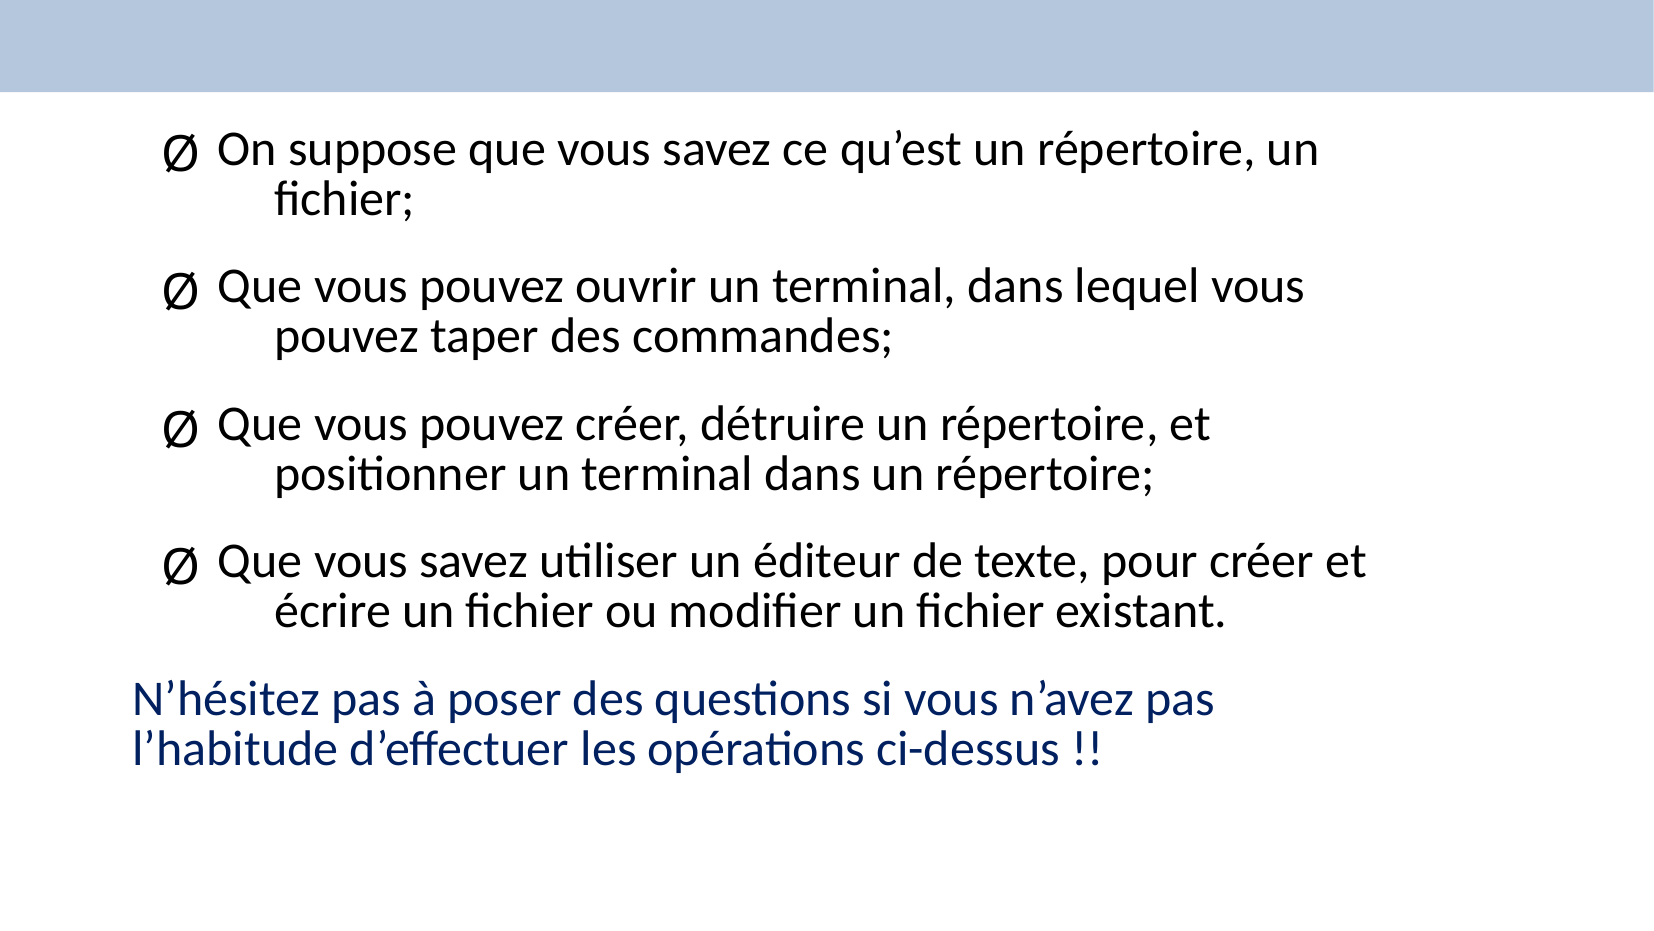

On suppose que vous savez ce qu’est un répertoire, un fichier;
Que vous pouvez ouvrir un terminal, dans lequel vous pouvez taper des commandes;
Que vous pouvez créer, détruire un répertoire, et positionner un terminal dans un répertoire;
Que vous savez utiliser un éditeur de texte, pour créer et écrire un fichier ou modifier un fichier existant.
N’hésitez pas à poser des questions si vous n’avez pas l’habitude d’effectuer les opérations ci-dessus !!